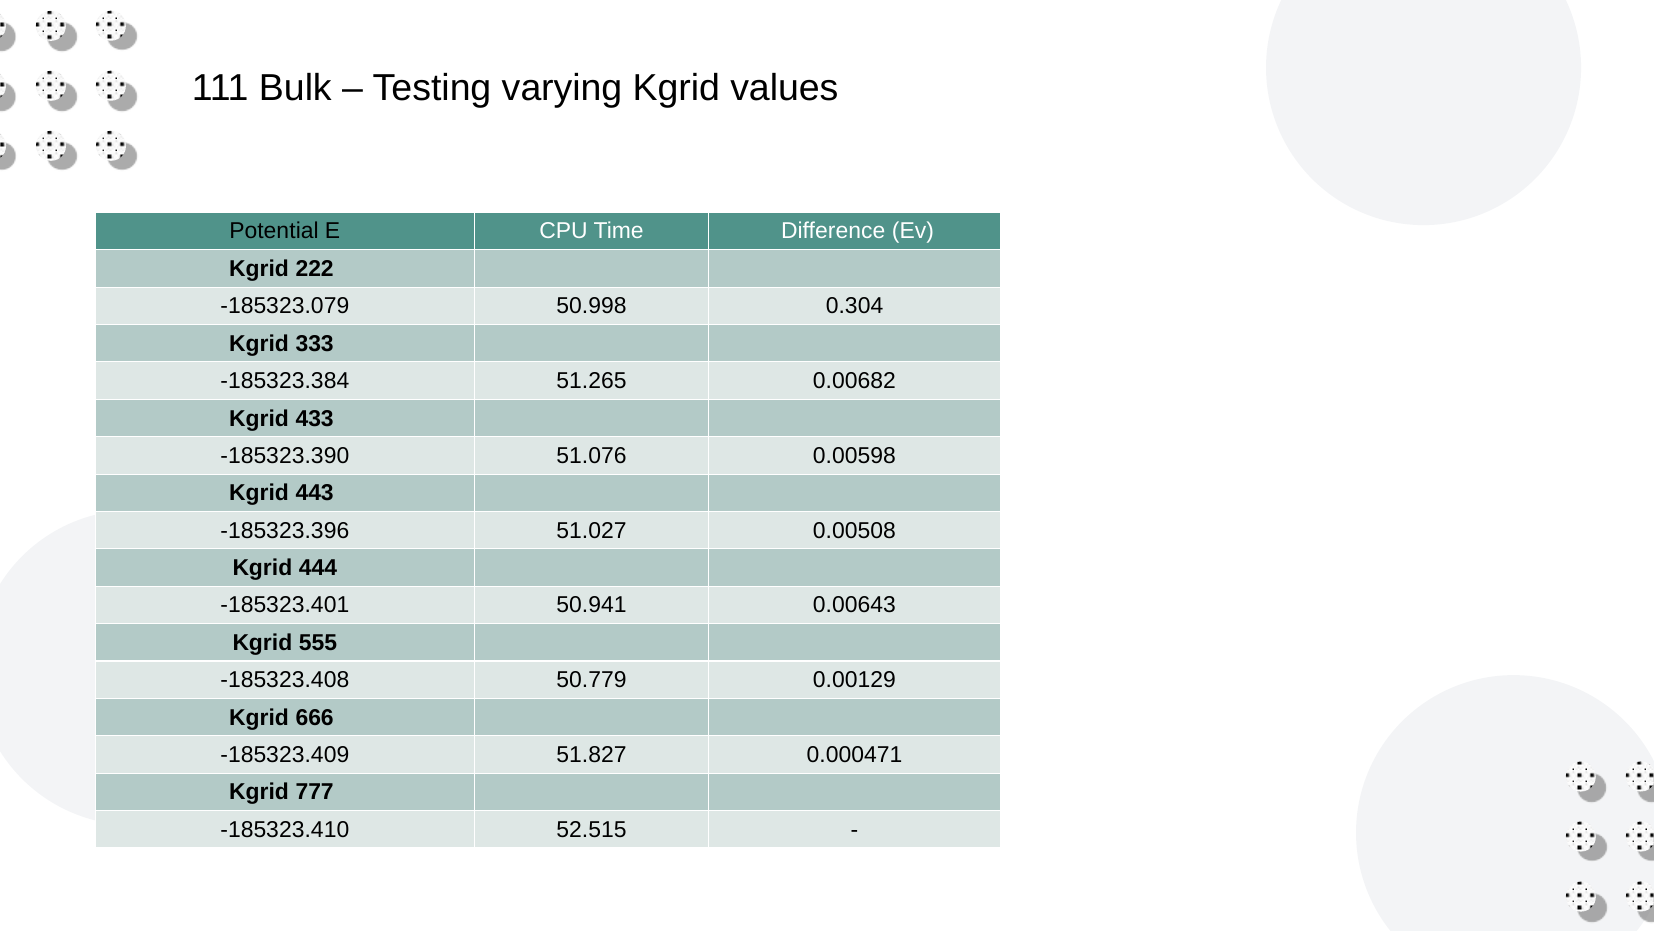

111 Bulk – Testing varying Kgrid values
| Potential E | CPU Time | Difference (Ev) |
| --- | --- | --- |
| Kgrid 222 | | |
| -185323.079 | 50.998 | 0.304 |
| Kgrid 333 | | |
| -185323.384 | 51.265 | 0.00682 |
| Kgrid 433 | | |
| -185323.390 | 51.076 | 0.00598 |
| Kgrid 443 | | |
| -185323.396 | 51.027 | 0.00508 |
| Kgrid 444 | | |
| -185323.401 | 50.941 | 0.00643 |
| Kgrid 555 | | |
| -185323.408 | 50.779 | 0.00129 |
| Kgrid 666 | | |
| -185323.409 | 51.827 | 0.000471 |
| Kgrid 777 | | |
| -185323.410 | 52.515 | - |